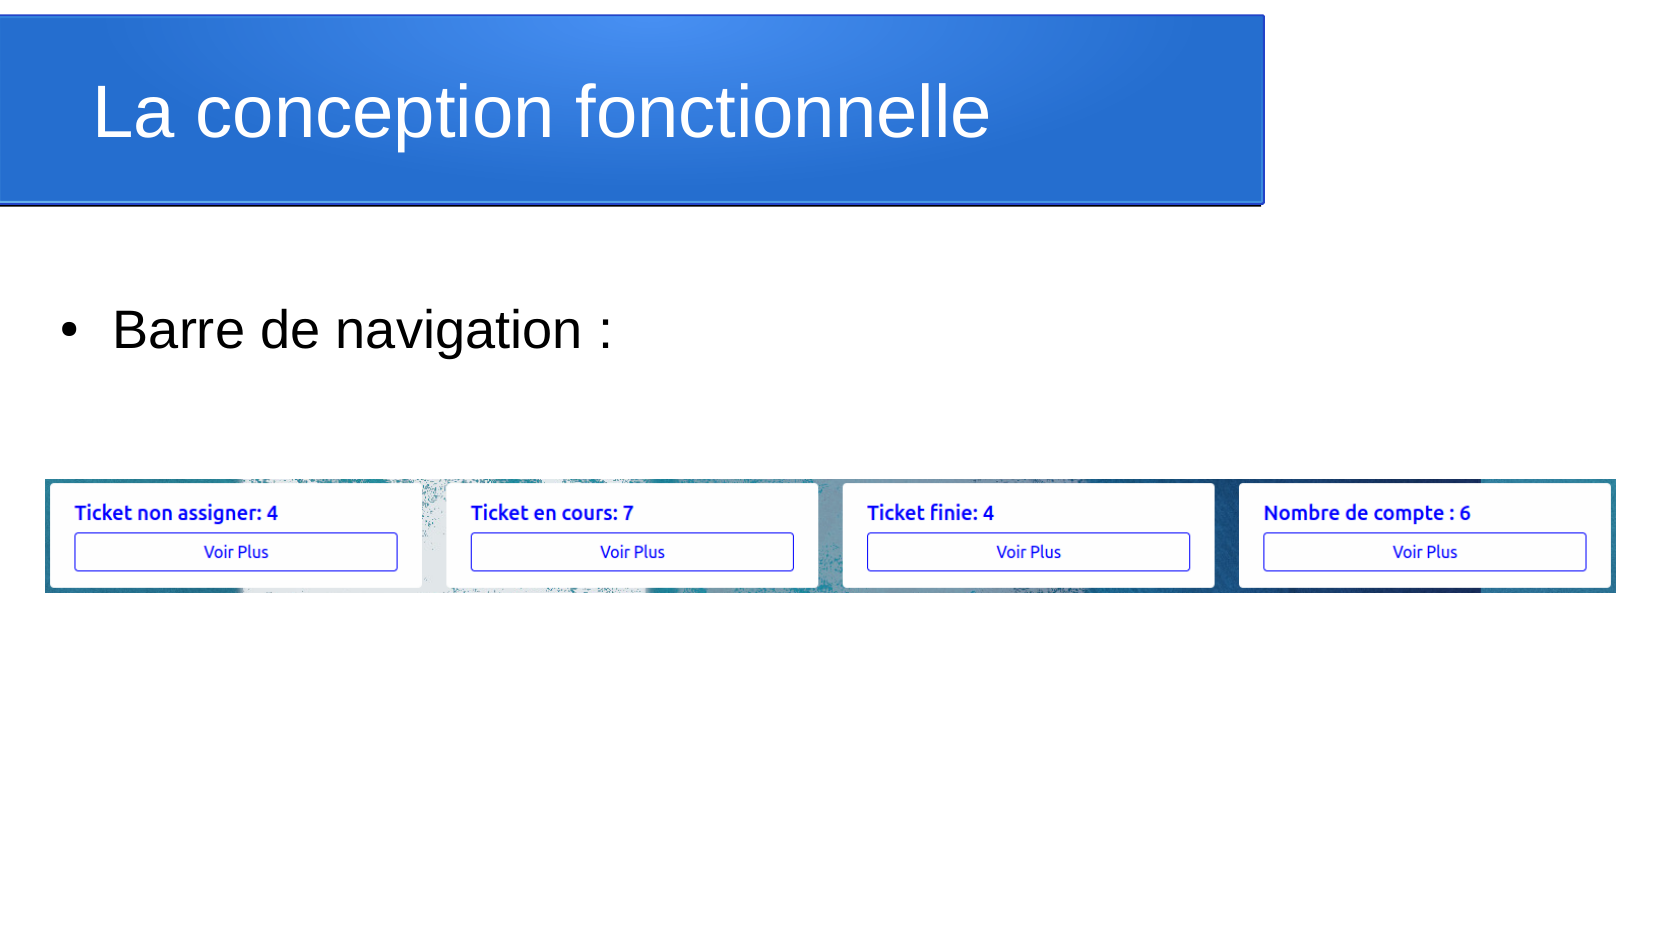

La conception fonctionnelle
# Barre de navigation :